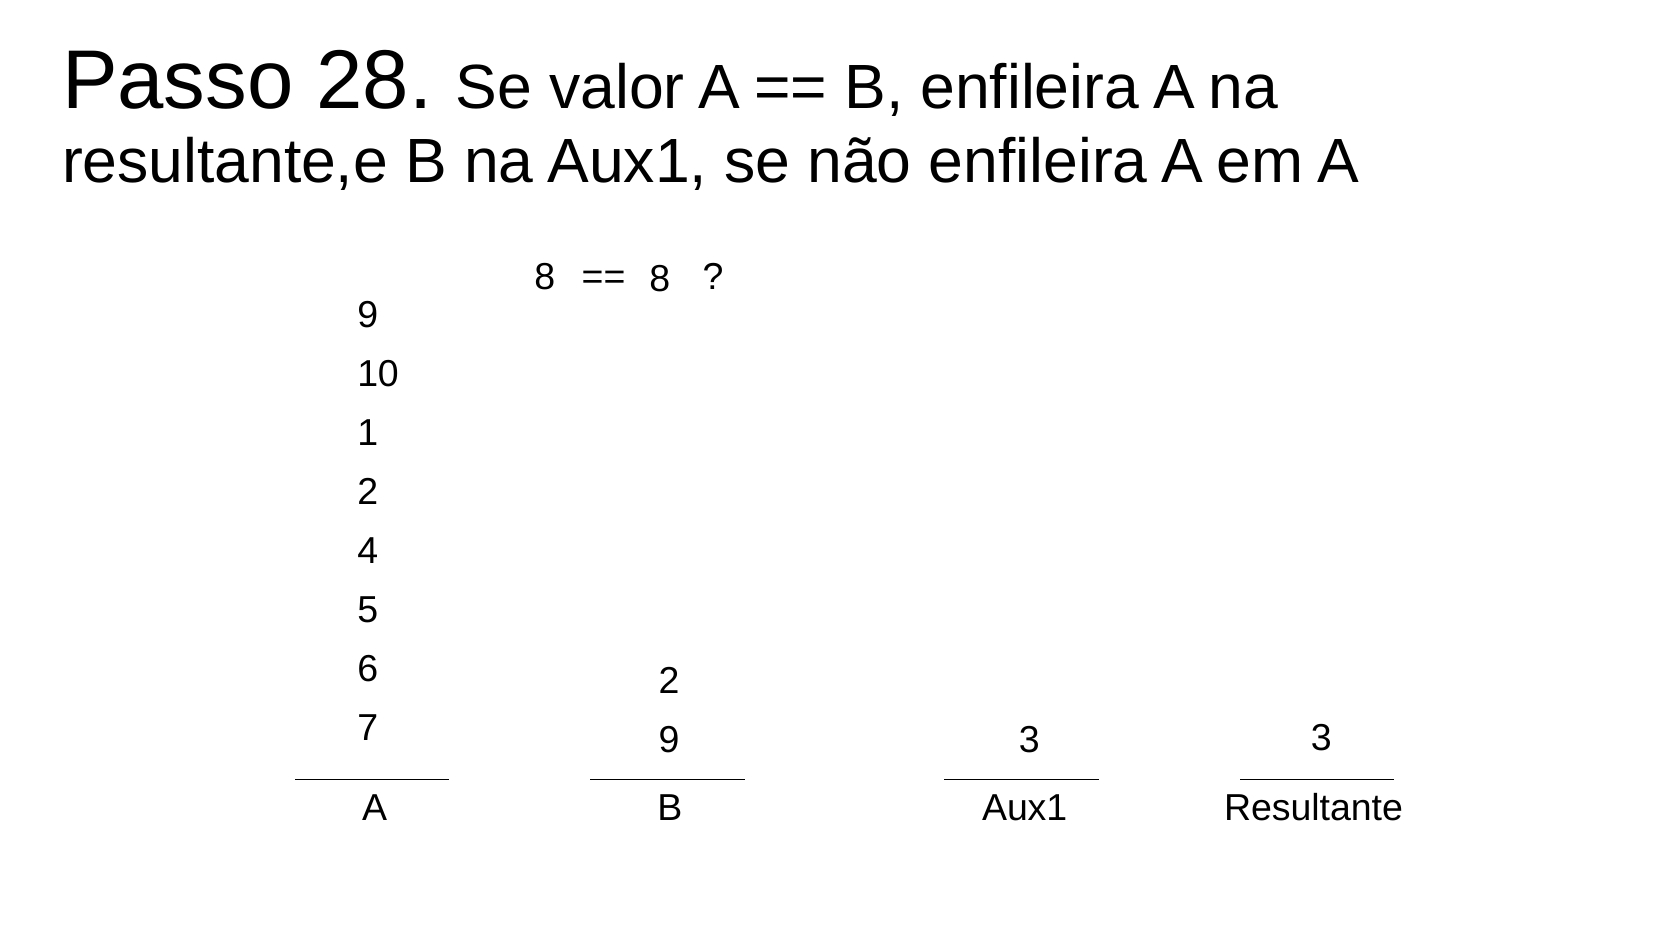

Passo 28. Se valor A == B, enfileira A na resultante,e B na Aux1, se não enfileira A em A
8
==
?
8
9
10
1
2
4
5
6
2
7
3
9
3
A
B
Aux1
Resultante